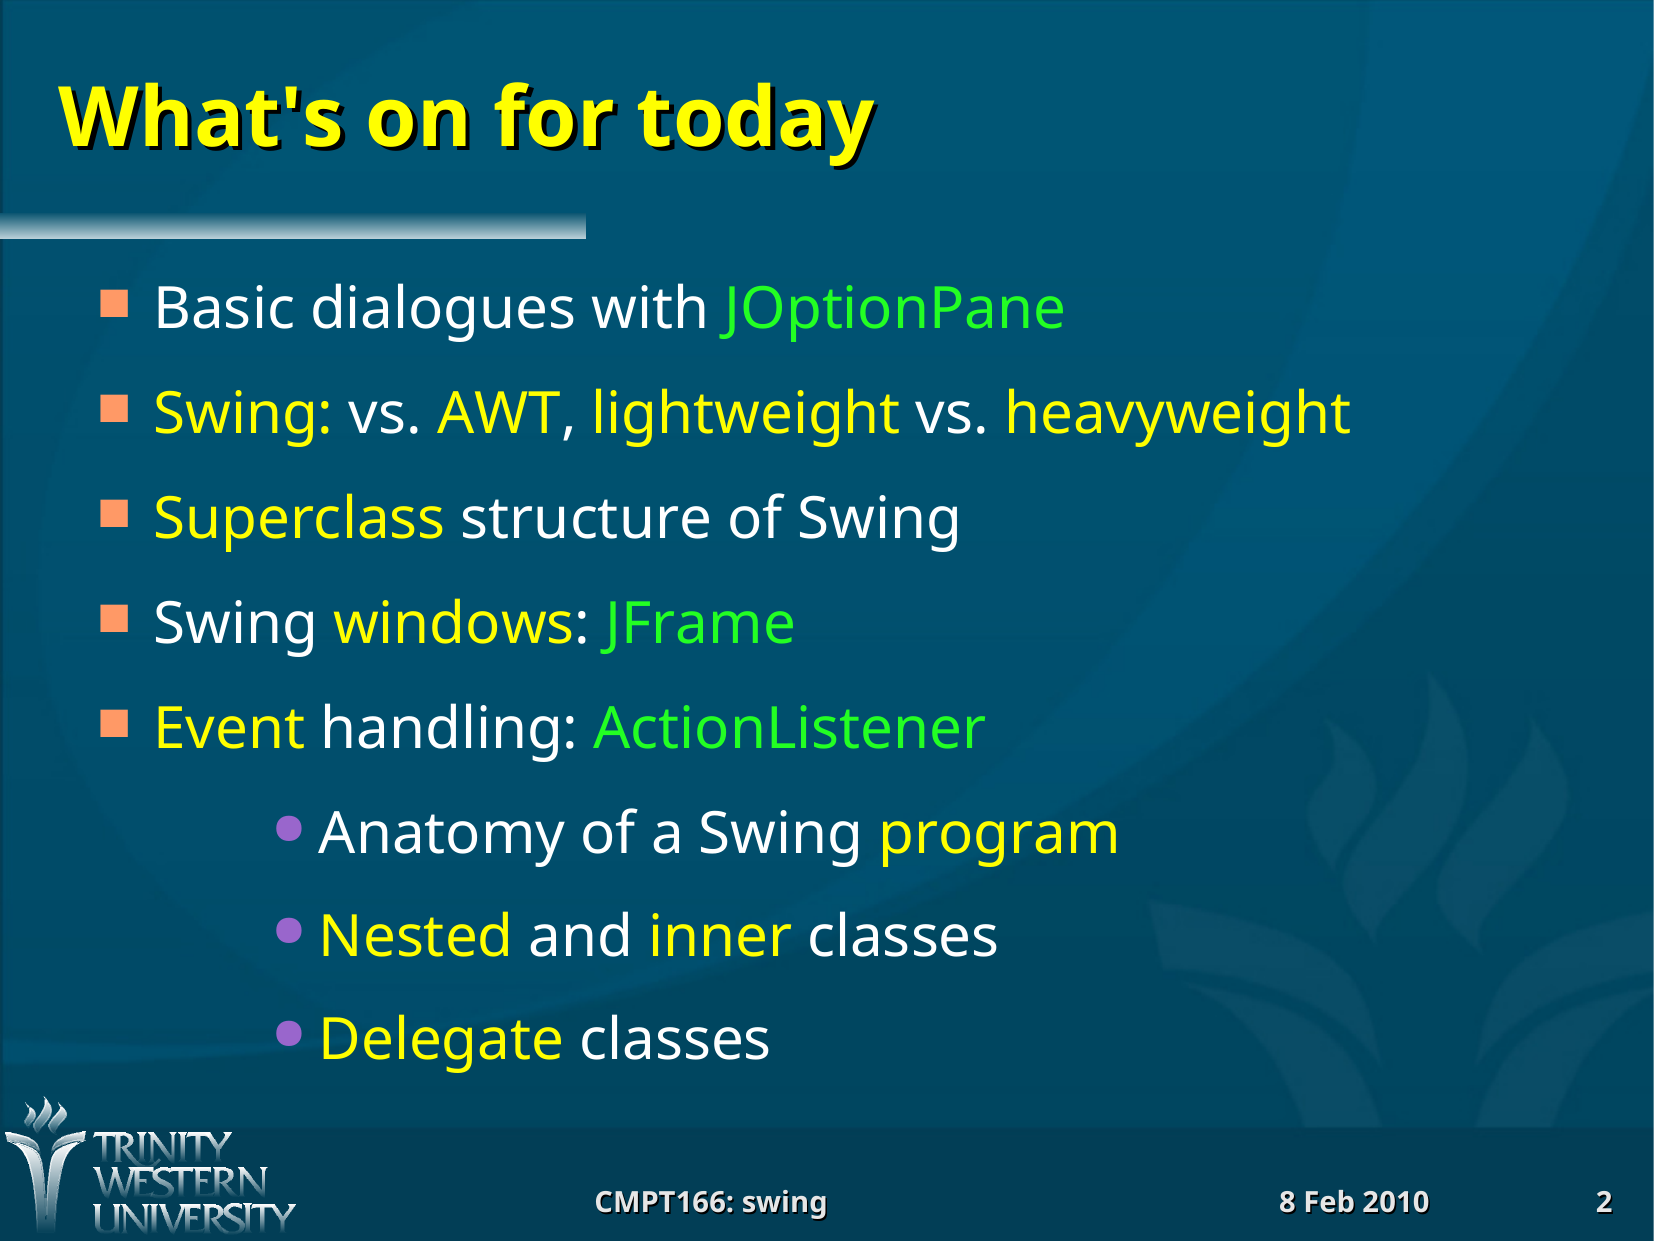

# What's on for today
Basic dialogues with JOptionPane
Swing: vs. AWT, lightweight vs. heavyweight
Superclass structure of Swing
Swing windows: JFrame
Event handling: ActionListener
Anatomy of a Swing program
Nested and inner classes
Delegate classes
CMPT166: swing
8 Feb 2010
2